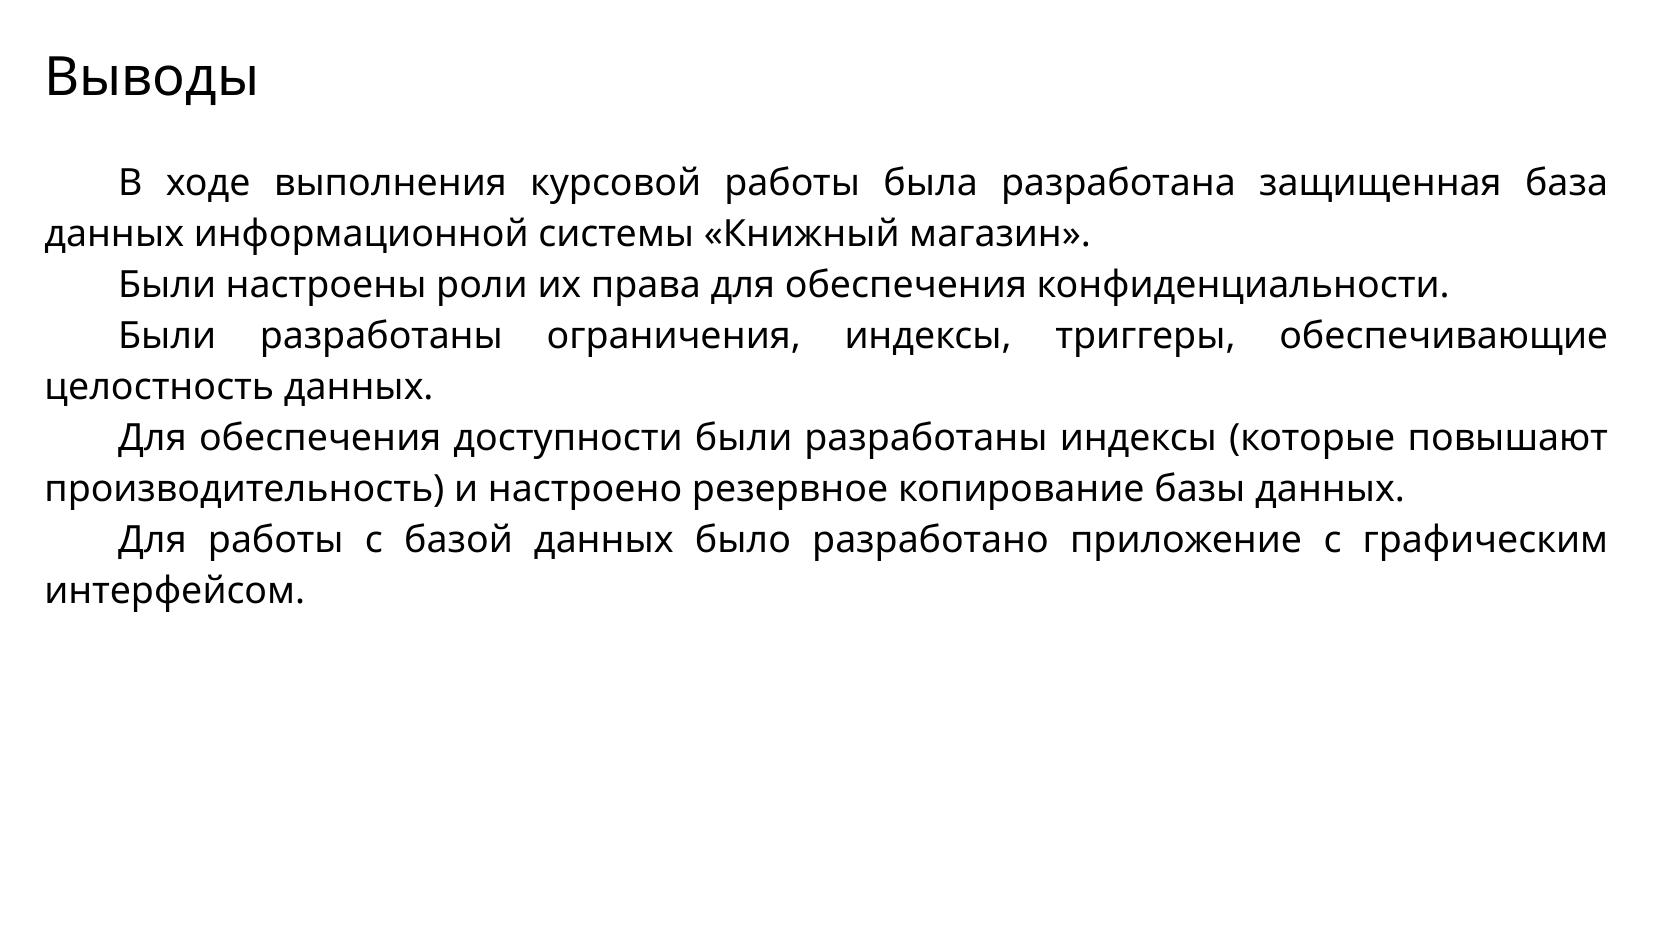

Выводы
	В ходе выполнения курсовой работы была разработана защищенная база данных информационной системы «Книжный магазин».
	Были настроены роли их права для обеспечения конфиденциальности.
	Были разработаны ограничения, индексы, триггеры, обеспечивающие целостность данных.
	Для обеспечения доступности были разработаны индексы (которые повышают производительность) и настроено резервное копирование базы данных.
	Для работы с базой данных было разработано приложение с графическим интерфейсом.